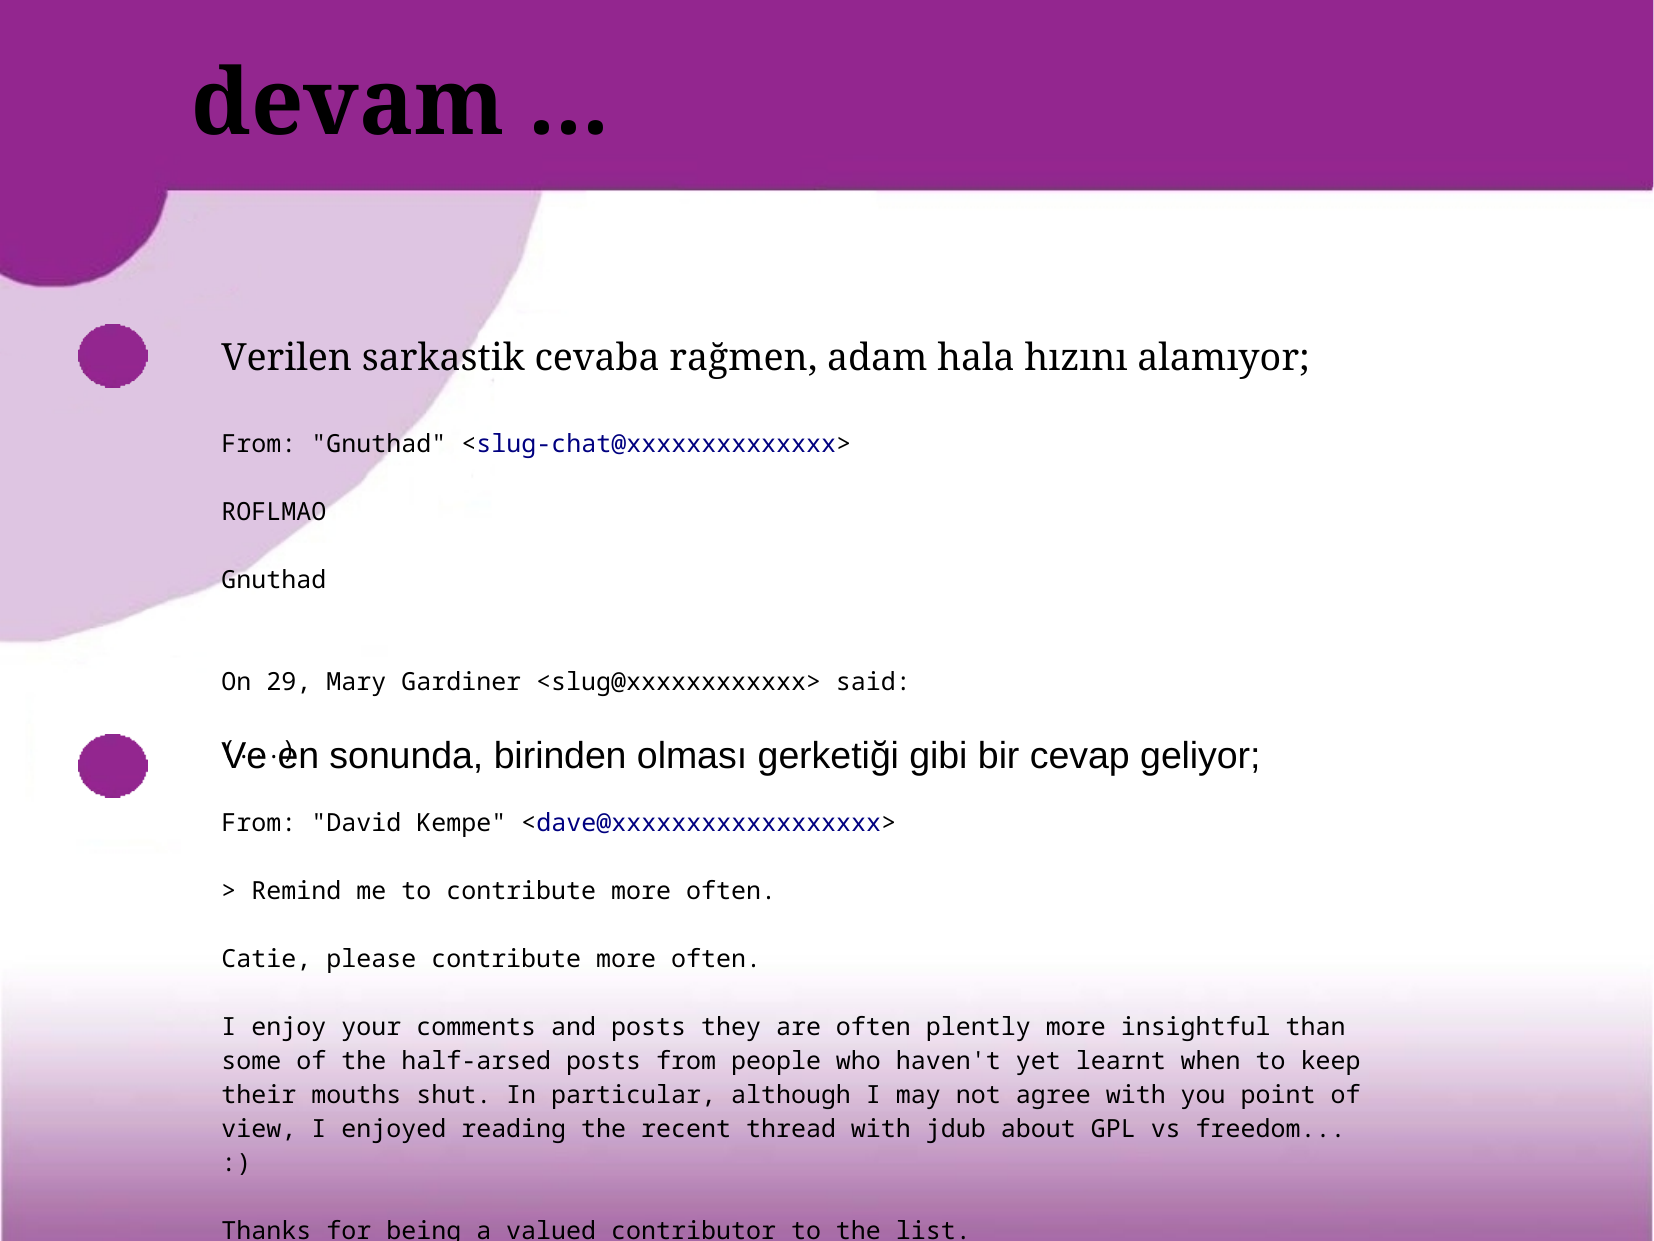

devam ...
Verilen sarkastik cevaba rağmen, adam hala hızını alamıyor;
From: "Gnuthad" <slug-chat@xxxxxxxxxxxxxx>
ROFLMAO
Gnuthad
On 29, Mary Gardiner <slug@xxxxxxxxxxxx> said:
(...)
Ve en sonunda, birinden olması gerketiği gibi bir cevap geliyor;
From: "David Kempe" <dave@xxxxxxxxxxxxxxxxxx>
> Remind me to contribute more often.
Catie, please contribute more often.
I enjoy your comments and posts they are often plently more insightful than
some of the half-arsed posts from people who haven't yet learnt when to keep
their mouths shut. In particular, although I may not agree with you point of
view, I enjoyed reading the recent thread with jdub about GPL vs freedom...
:)
Thanks for being a valued contributor to the list.
Dave